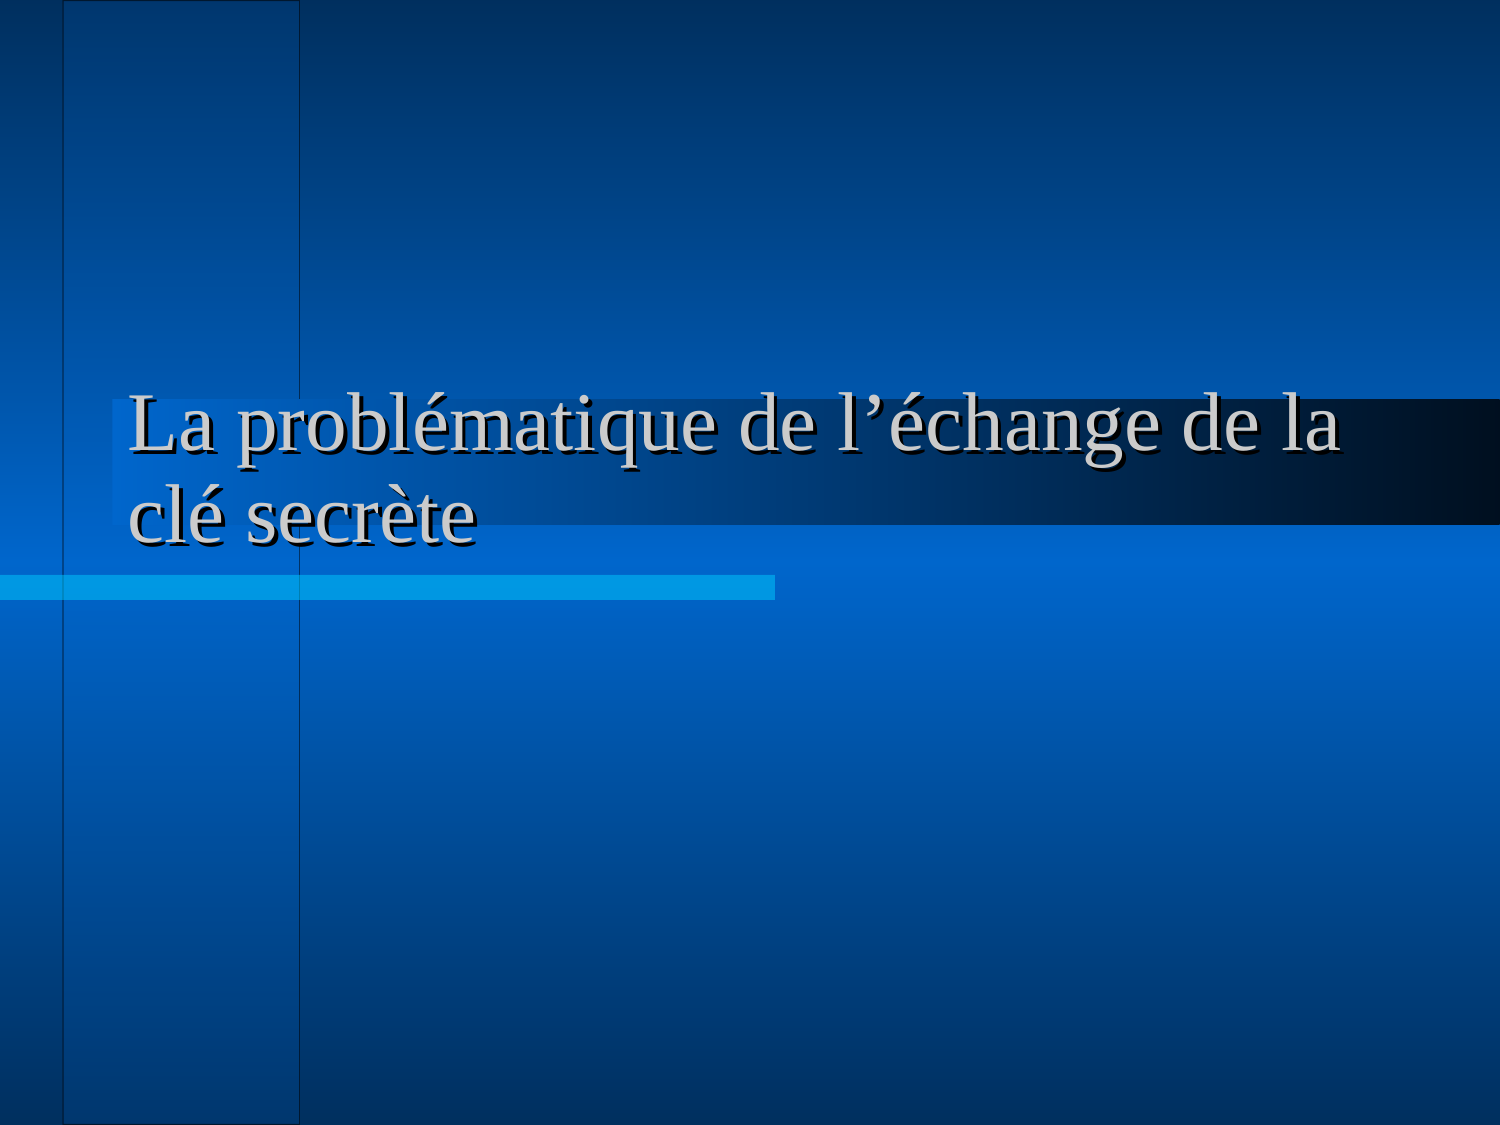

# La problématique de l’échange de la clé secrète